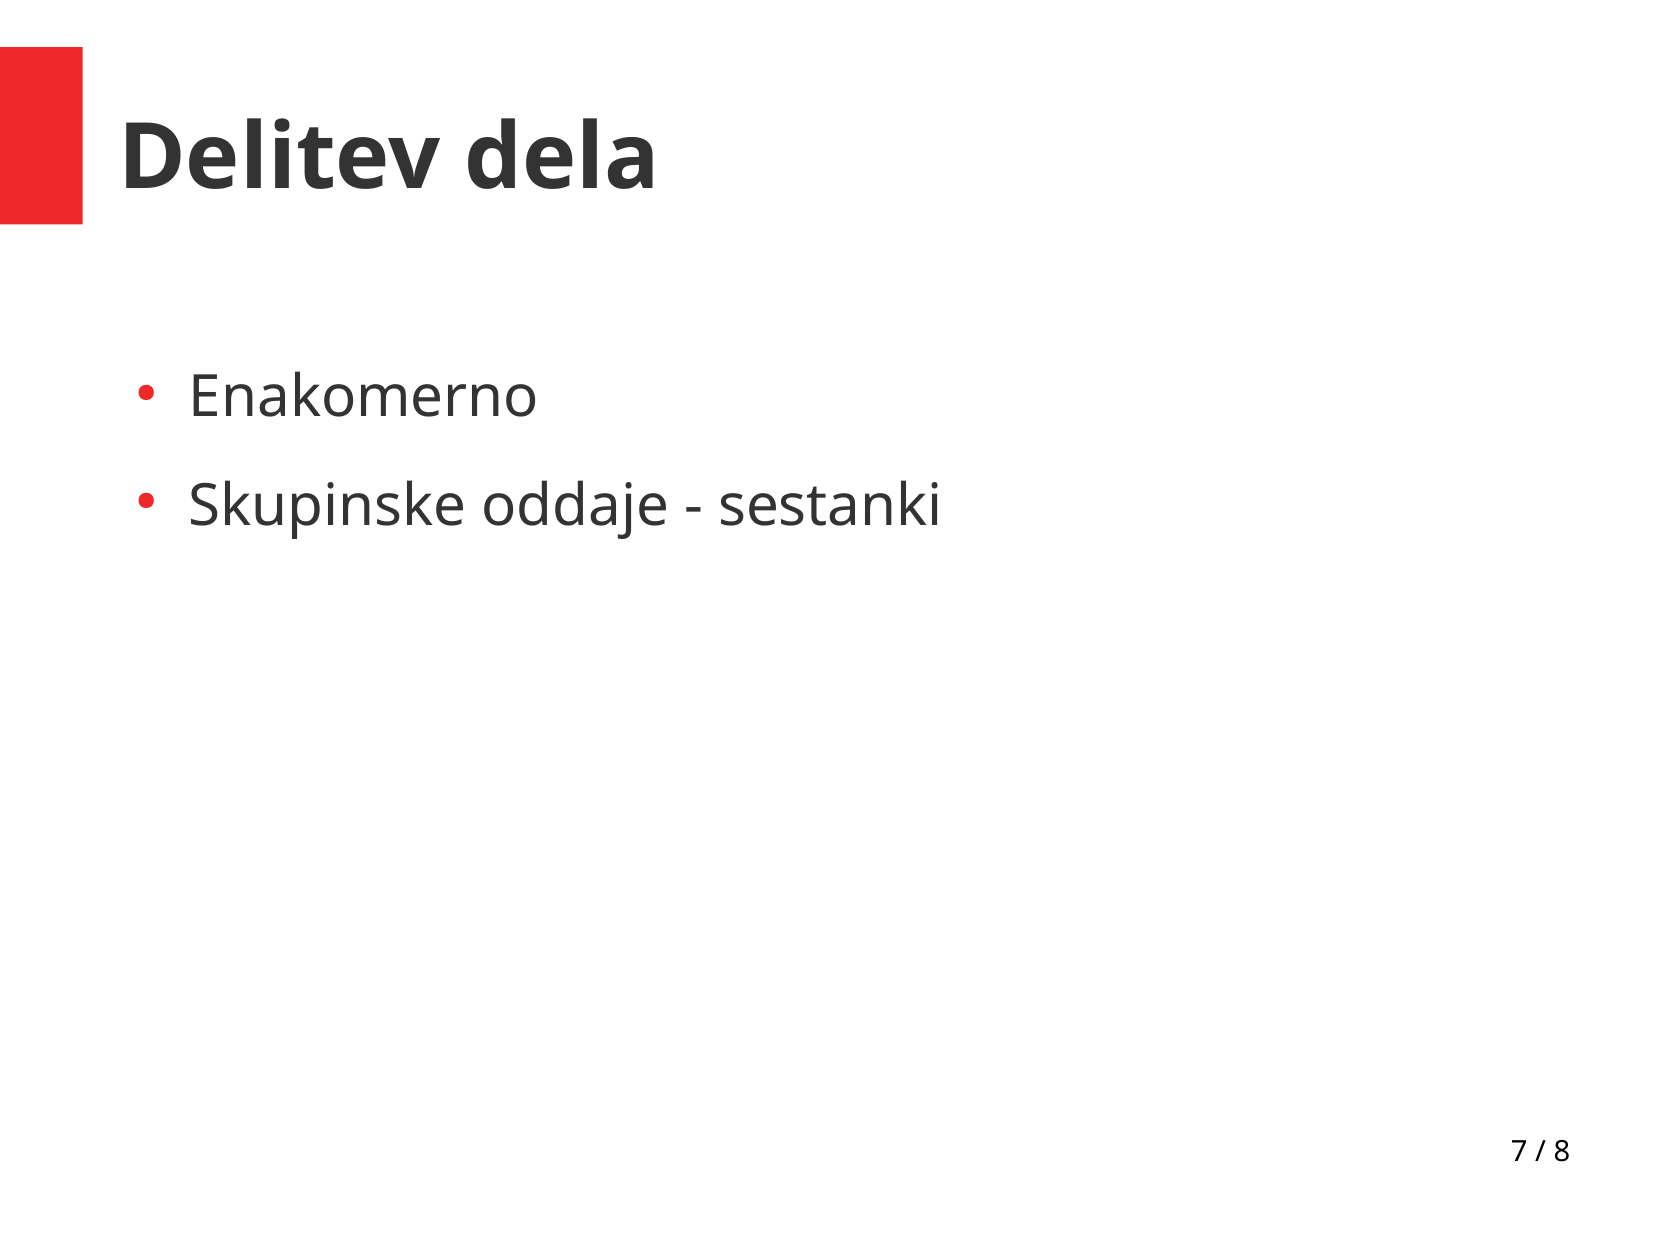

# Delitev dela
Enakomerno
Skupinske oddaje - sestanki
7